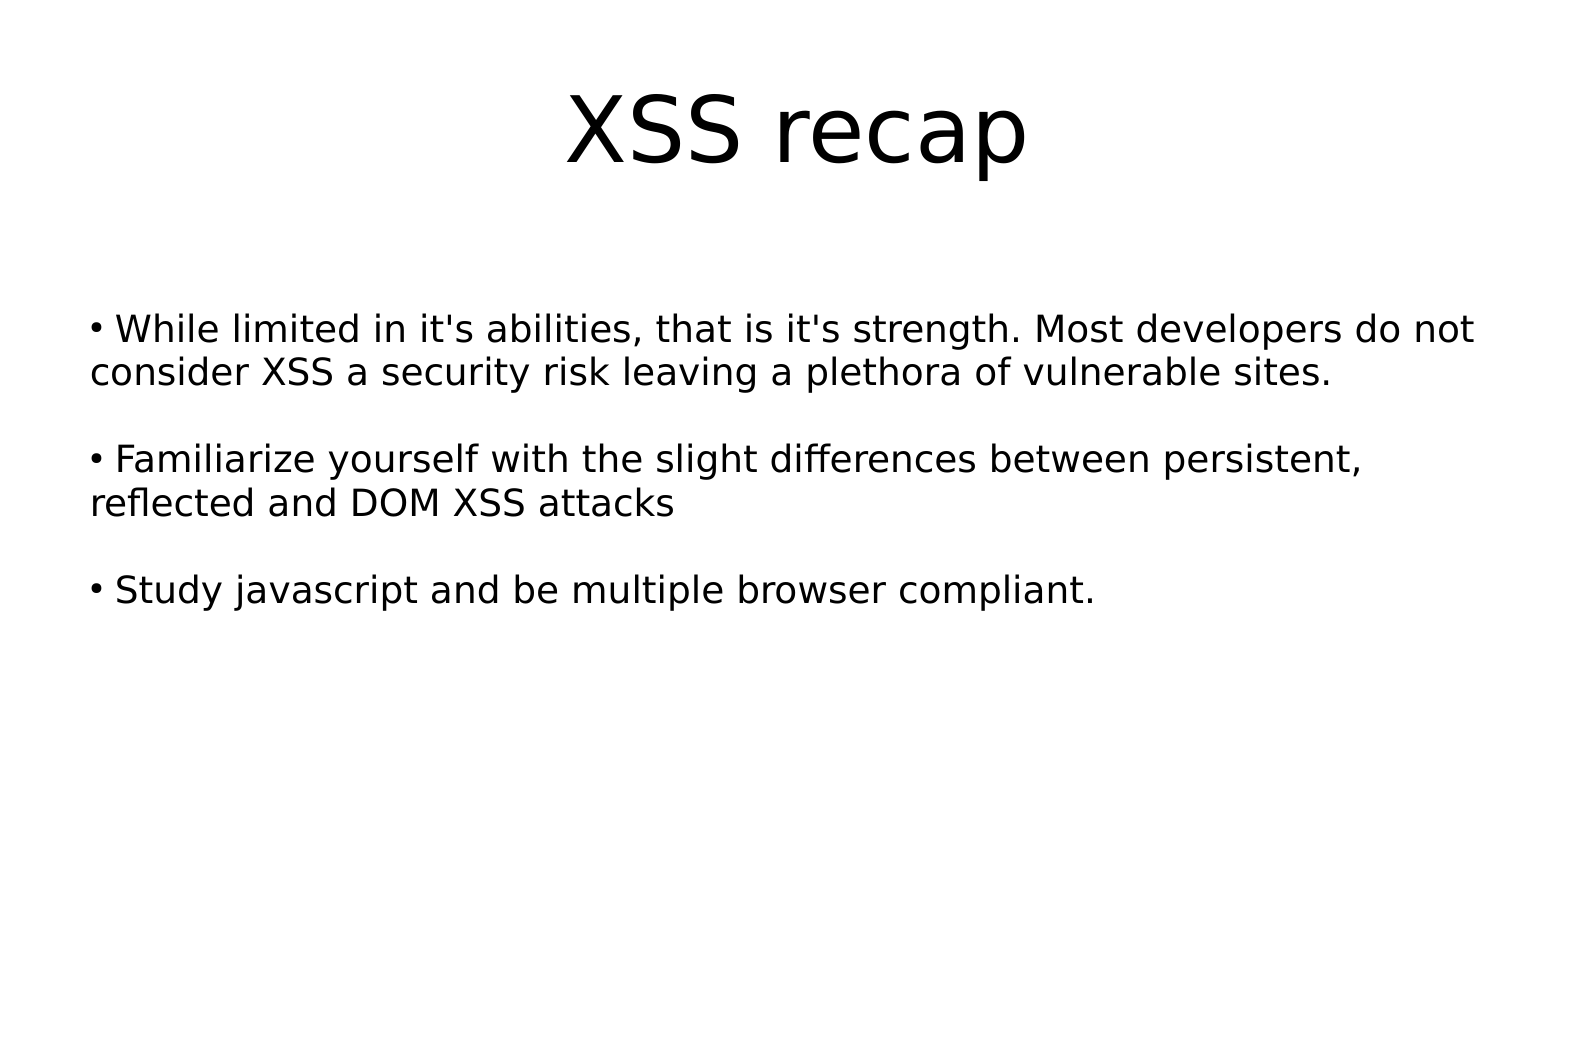

# XSS recap
 While limited in it's abilities, that is it's strength. Most developers do not consider XSS a security risk leaving a plethora of vulnerable sites.
 Familiarize yourself with the slight differences between persistent, reflected and DOM XSS attacks
 Study javascript and be multiple browser compliant.